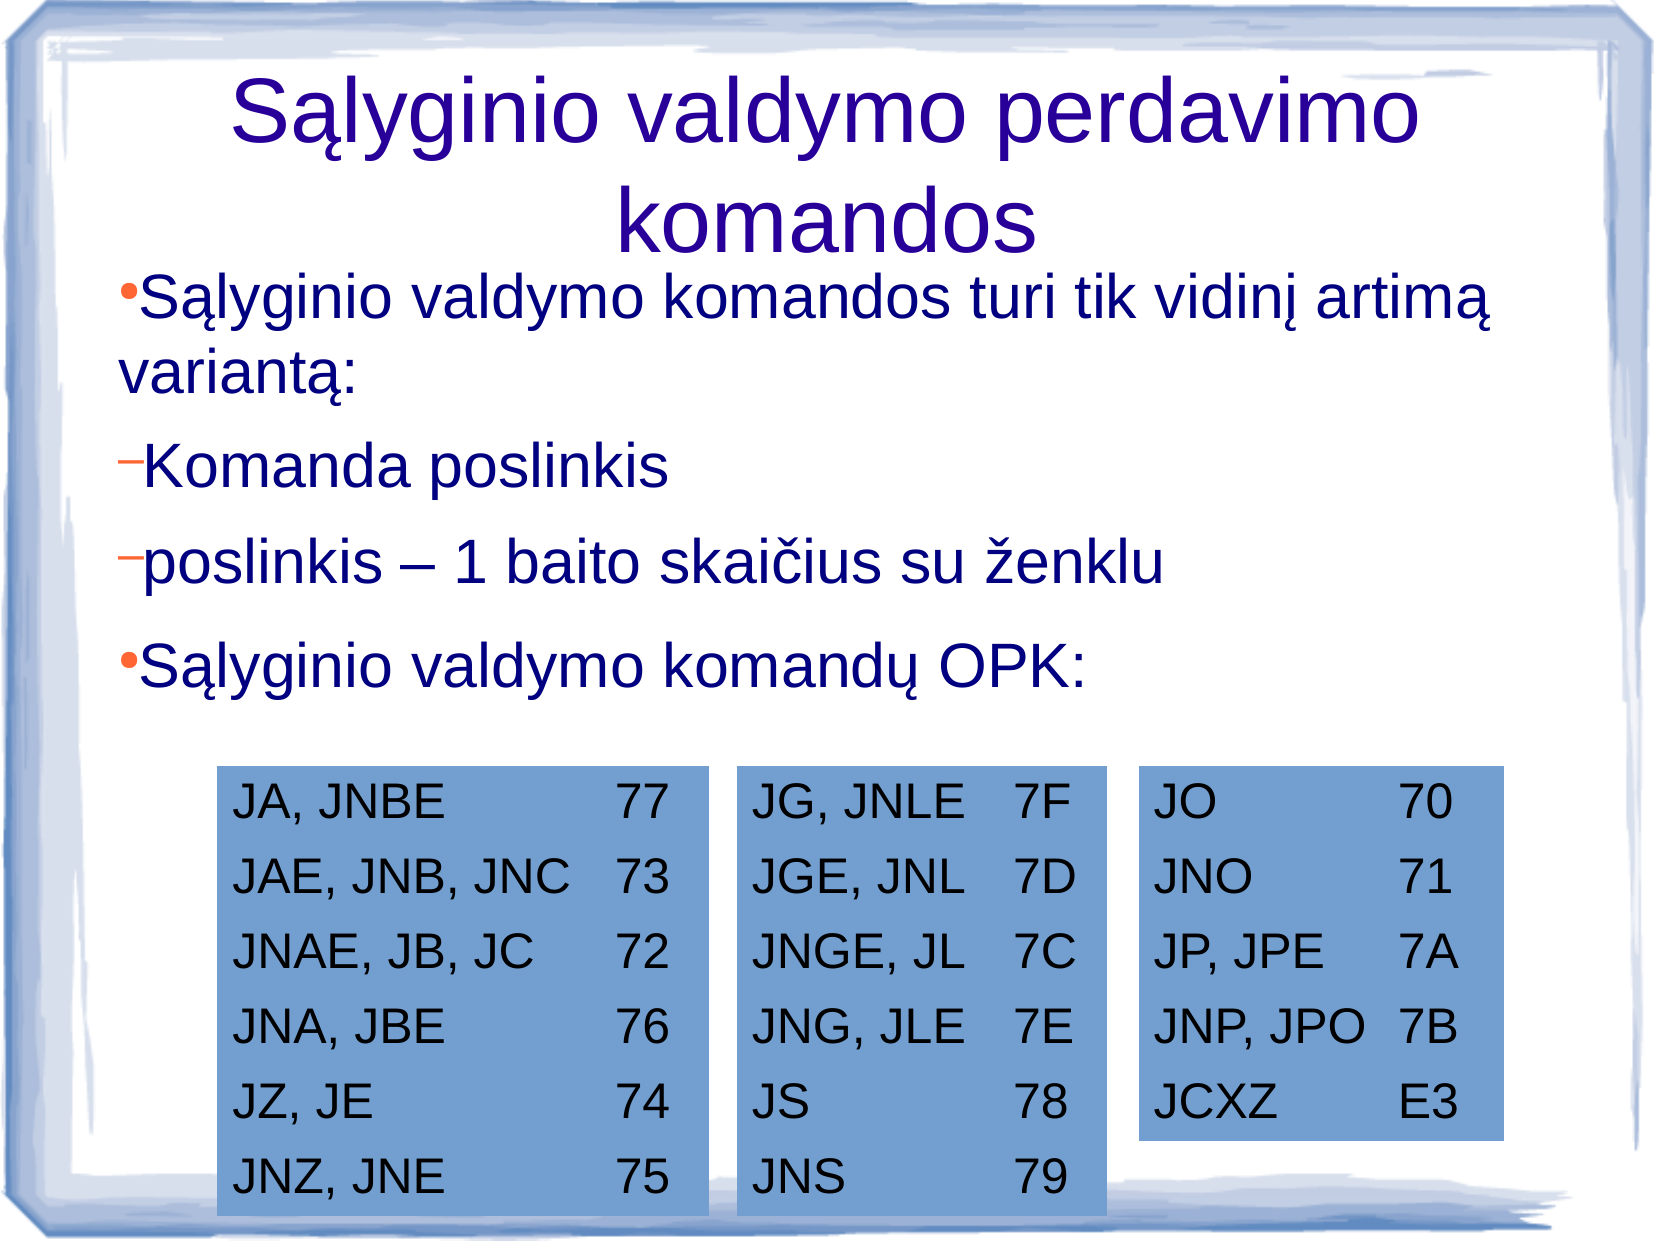

# Sąlyginio valdymo perdavimo komandos
Sąlyginio valdymo komandos turi tik vidinį artimą variantą:
Komanda poslinkis
poslinkis – 1 baito skaičius su ženklu
Sąlyginio valdymo komandų OPK:
| JA, JNBE | 77 |
| --- | --- |
| JAE, JNB, JNC | 73 |
| JNAE, JB, JC | 72 |
| JNA, JBE | 76 |
| JZ, JE | 74 |
| JNZ, JNE | 75 |
| JG, JNLE | 7F |
| --- | --- |
| JGE, JNL | 7D |
| JNGE, JL | 7C |
| JNG, JLE | 7E |
| JS | 78 |
| JNS | 79 |
| JO | 70 |
| --- | --- |
| JNO | 71 |
| JP, JPE | 7A |
| JNP, JPO | 7B |
| JCXZ | E3 |